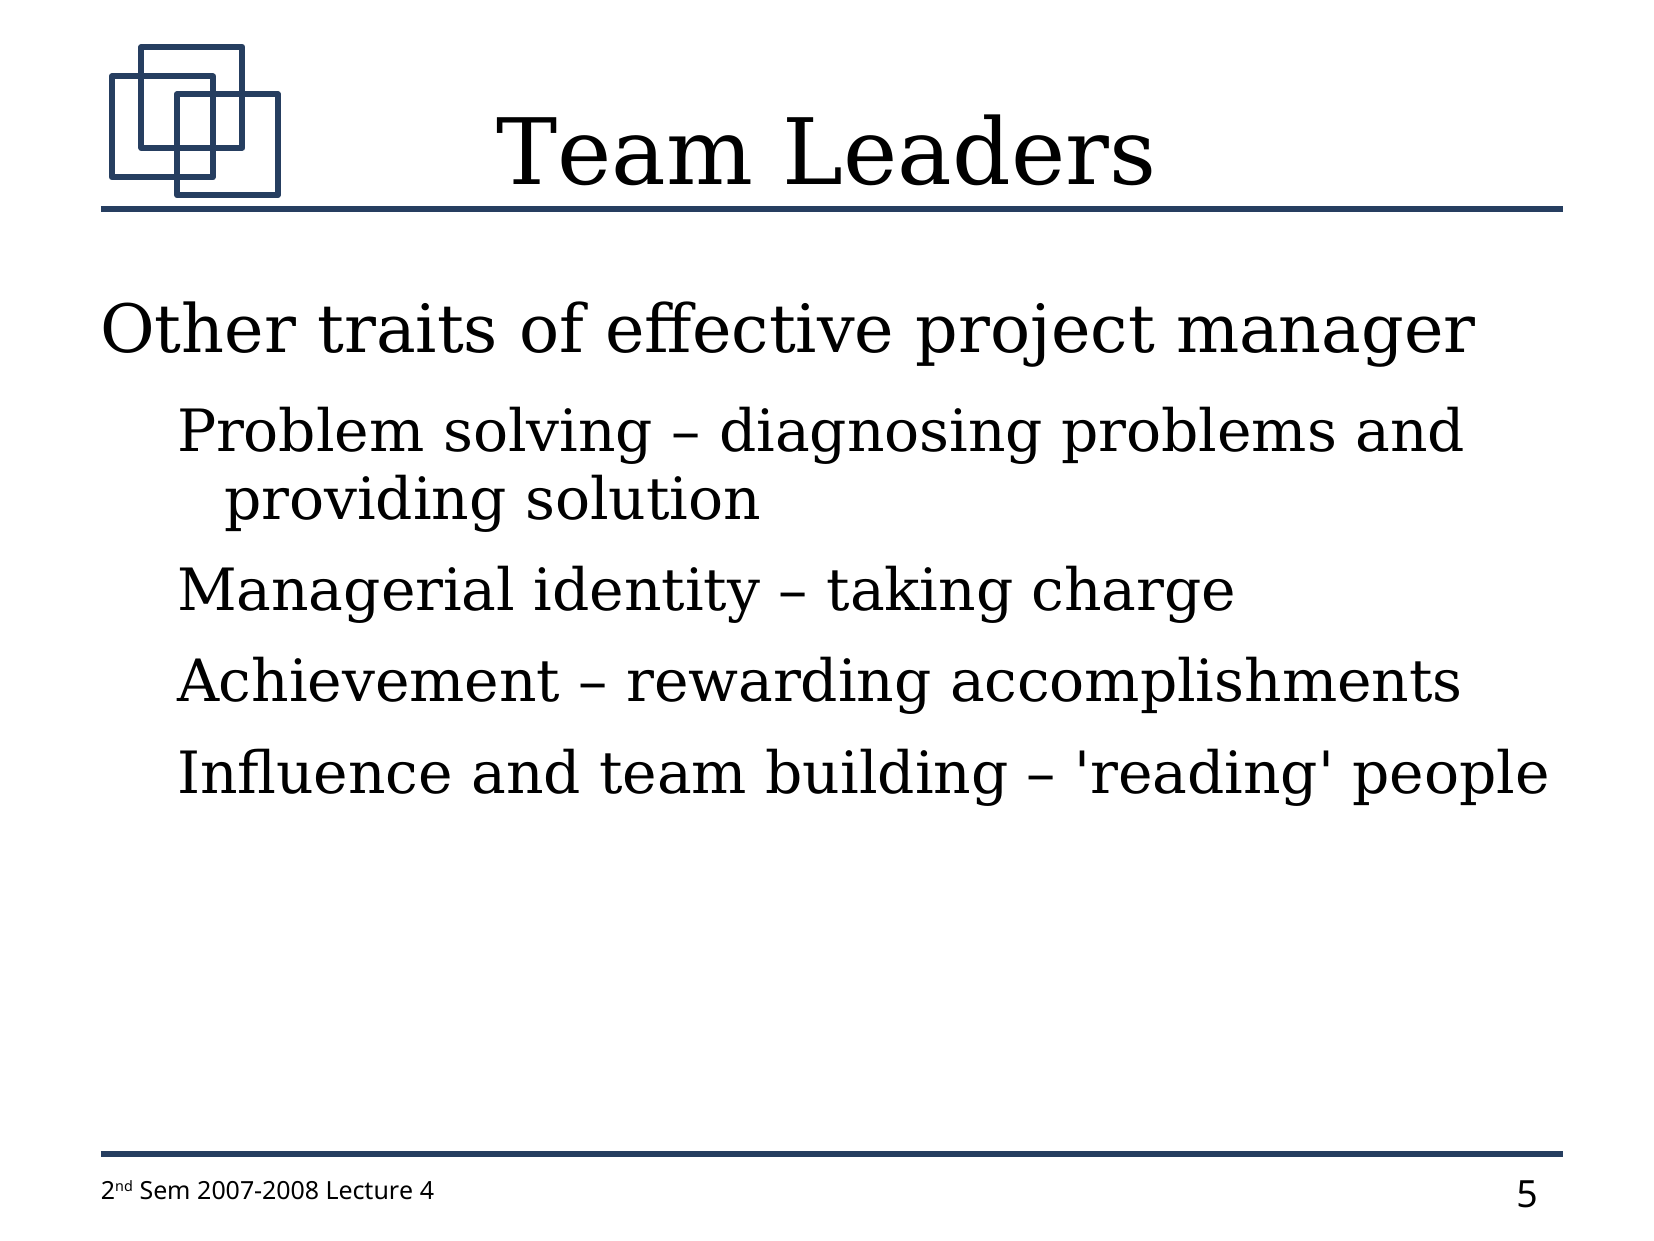

# Team Leaders
Other traits of effective project manager
Problem solving – diagnosing problems and providing solution
Managerial identity – taking charge
Achievement – rewarding accomplishments
Influence and team building – 'reading' people